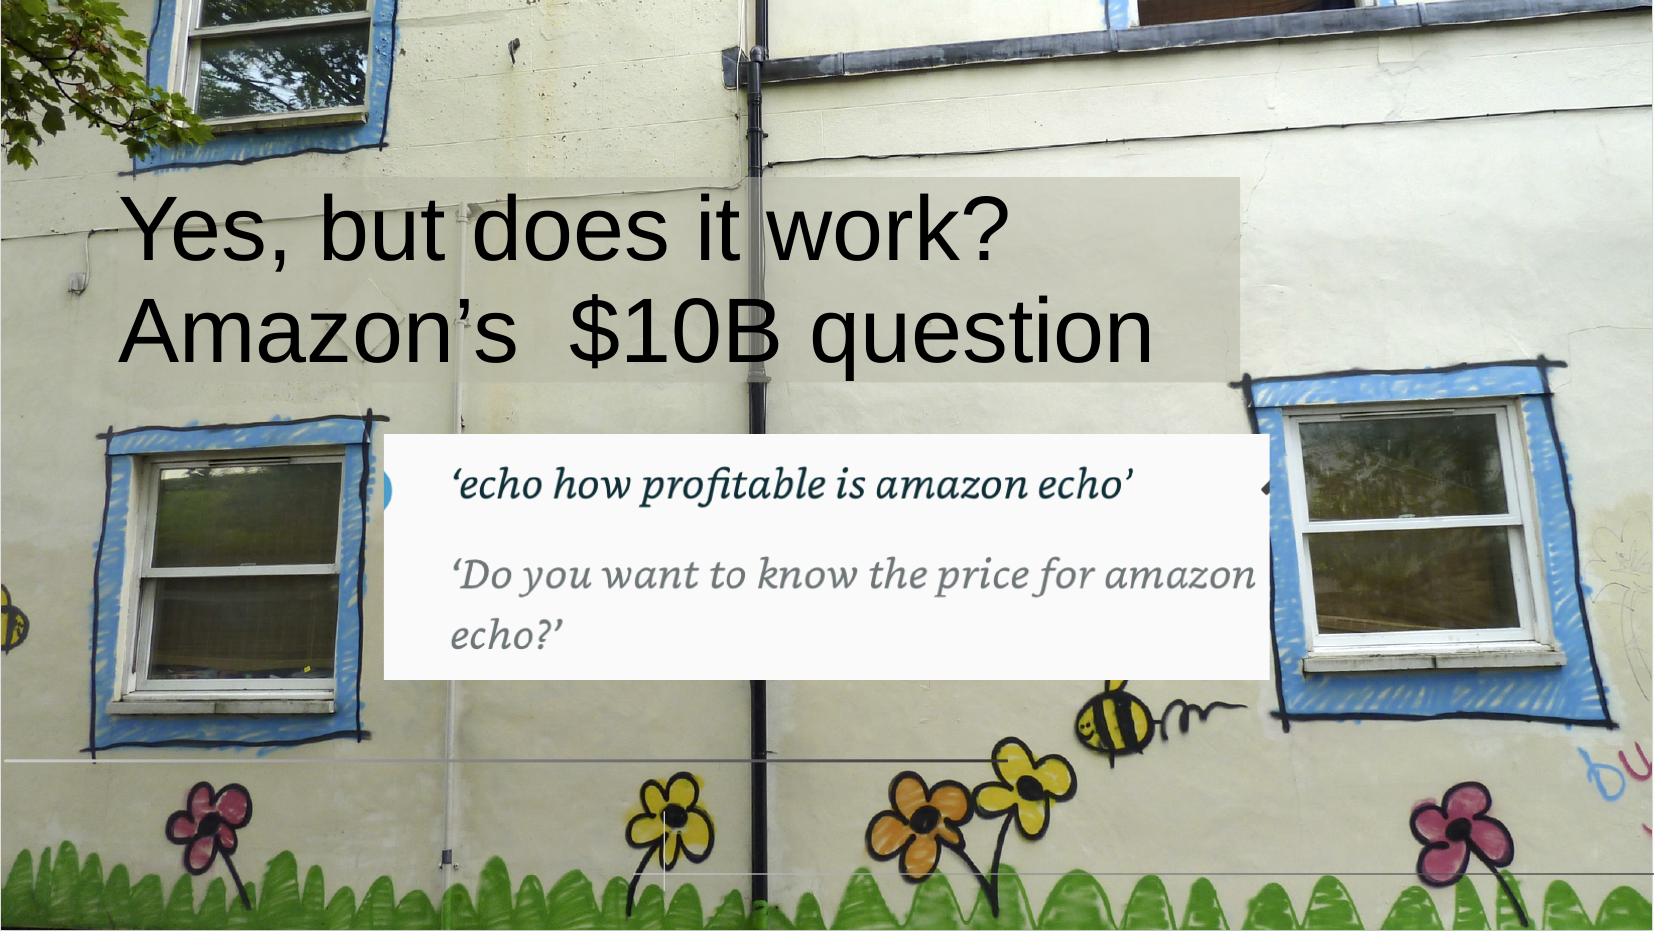

# Yes, but does it work? Amazon’s $10B question